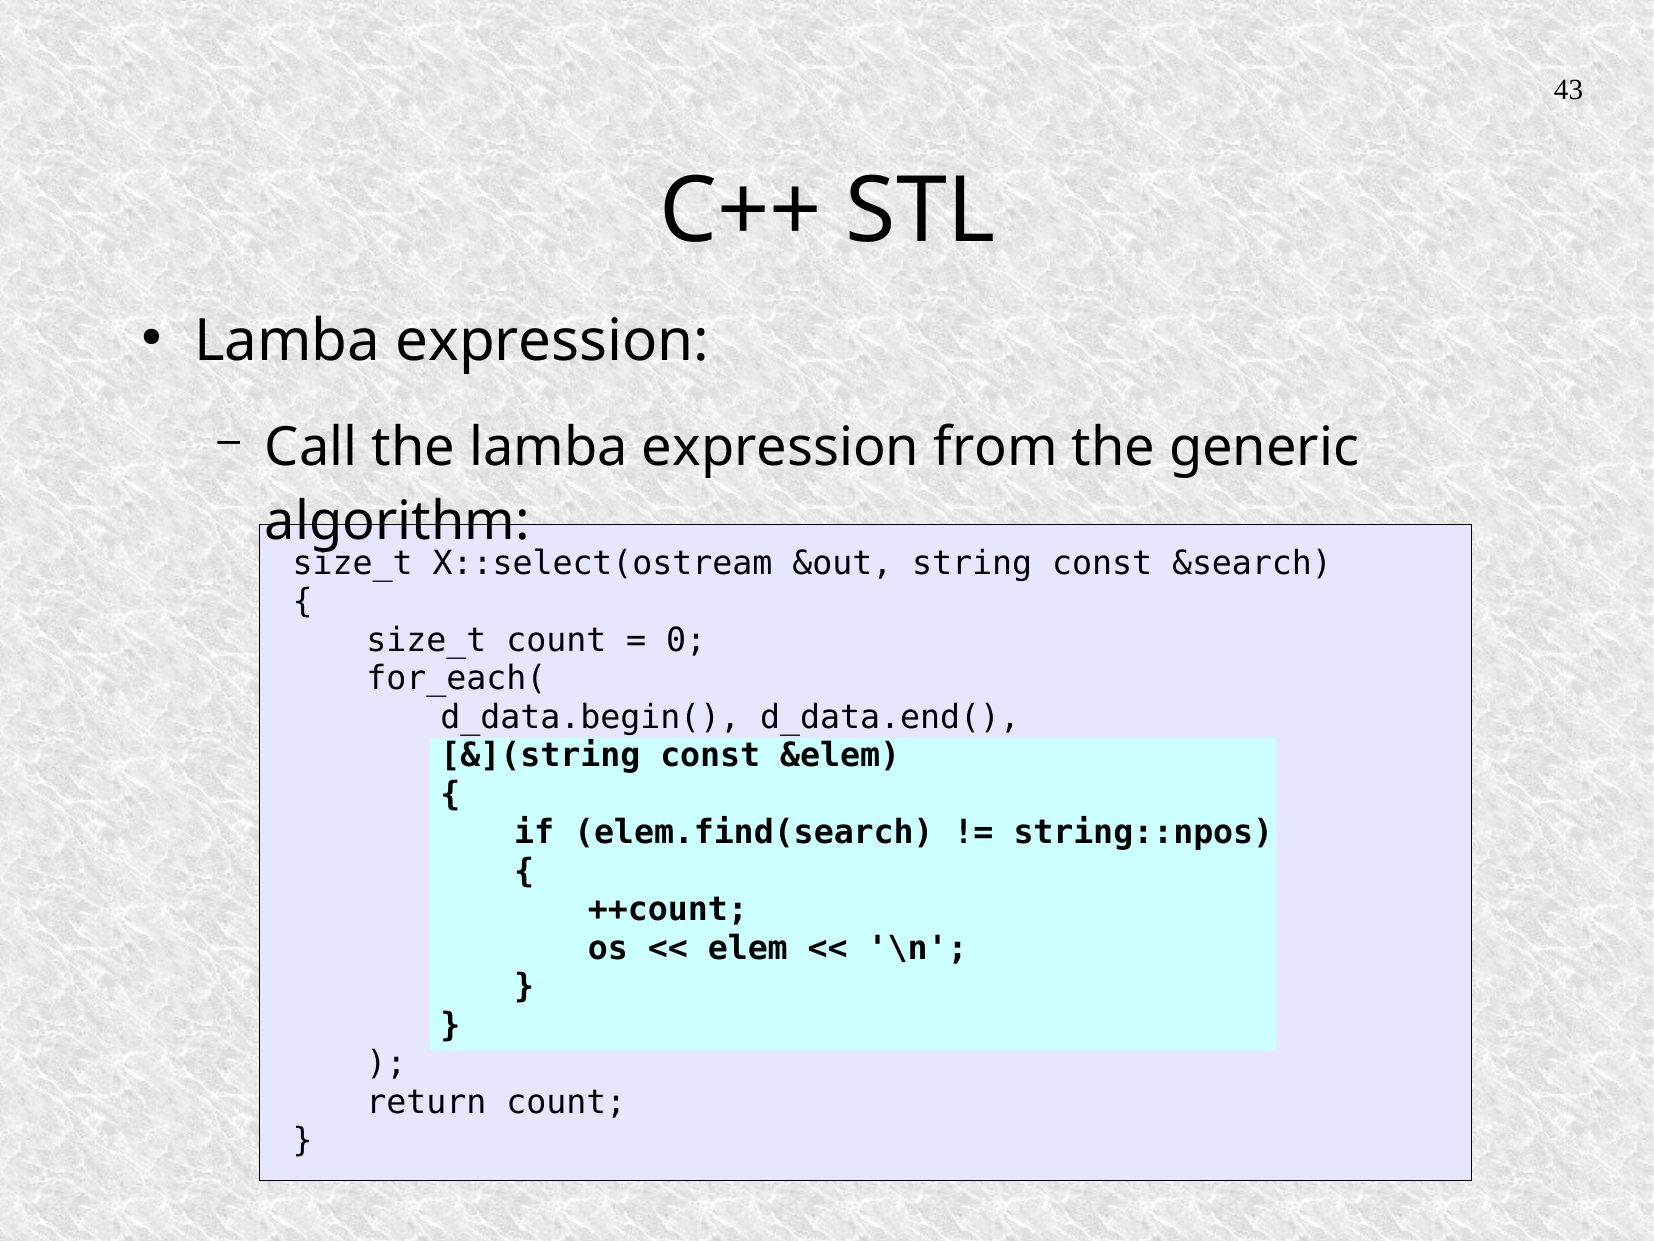

43
# C++ STL
Lamba expression:
Call the lamba expression from the generic algorithm:
size_t X::select(ostream &out, string const &search)
{
	size_t count = 0;
	for_each(
		d_data.begin(), d_data.end(),
		[&](string const &elem)
		{
			if (elem.find(search) != string::npos)
			{
				++count;
				os << elem << '\n';
			}
		}
	);
	return count;
}